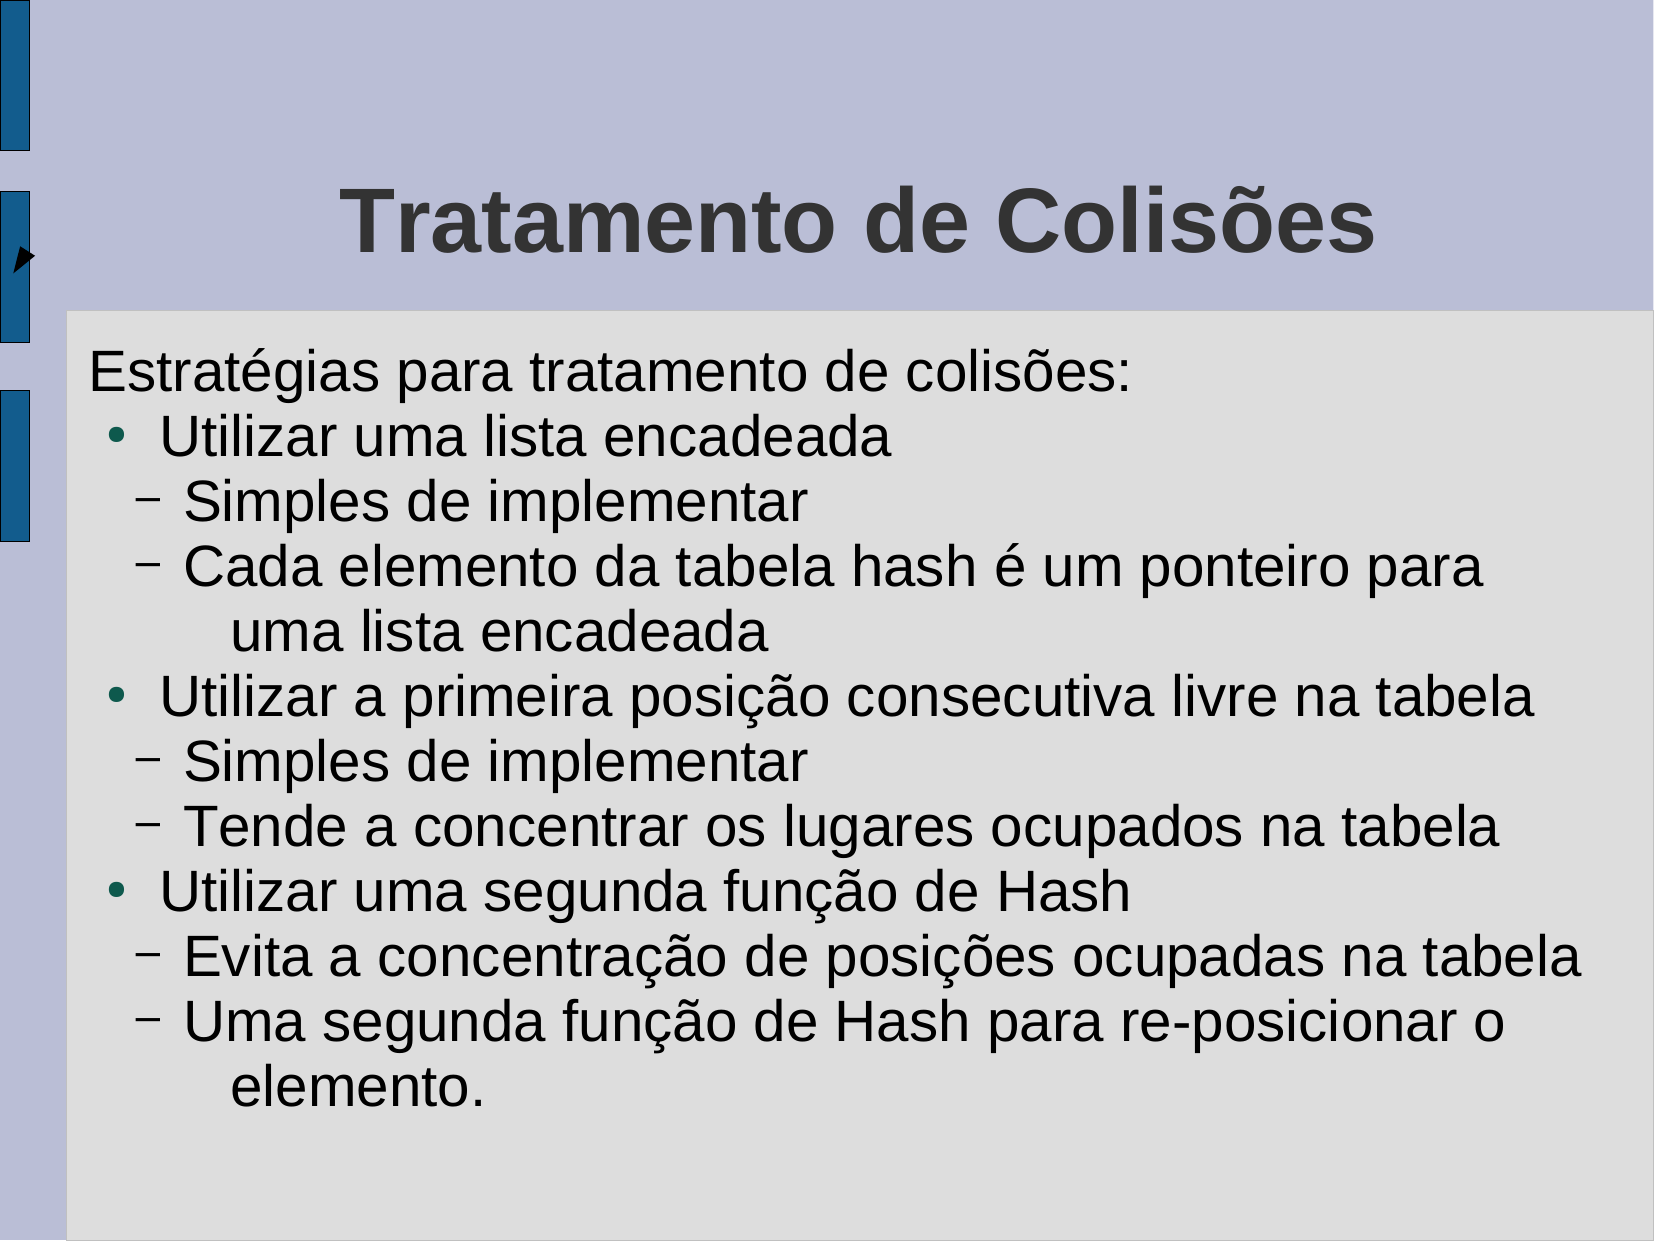

# Tratamento de Colisões
Estratégias para tratamento de colisões:
Utilizar uma lista encadeada
Simples de implementar
Cada elemento da tabela hash é um ponteiro para uma lista encadeada
Utilizar a primeira posição consecutiva livre na tabela
Simples de implementar
Tende a concentrar os lugares ocupados na tabela
Utilizar uma segunda função de Hash
Evita a concentração de posições ocupadas na tabela
Uma segunda função de Hash para re-posicionar o elemento.